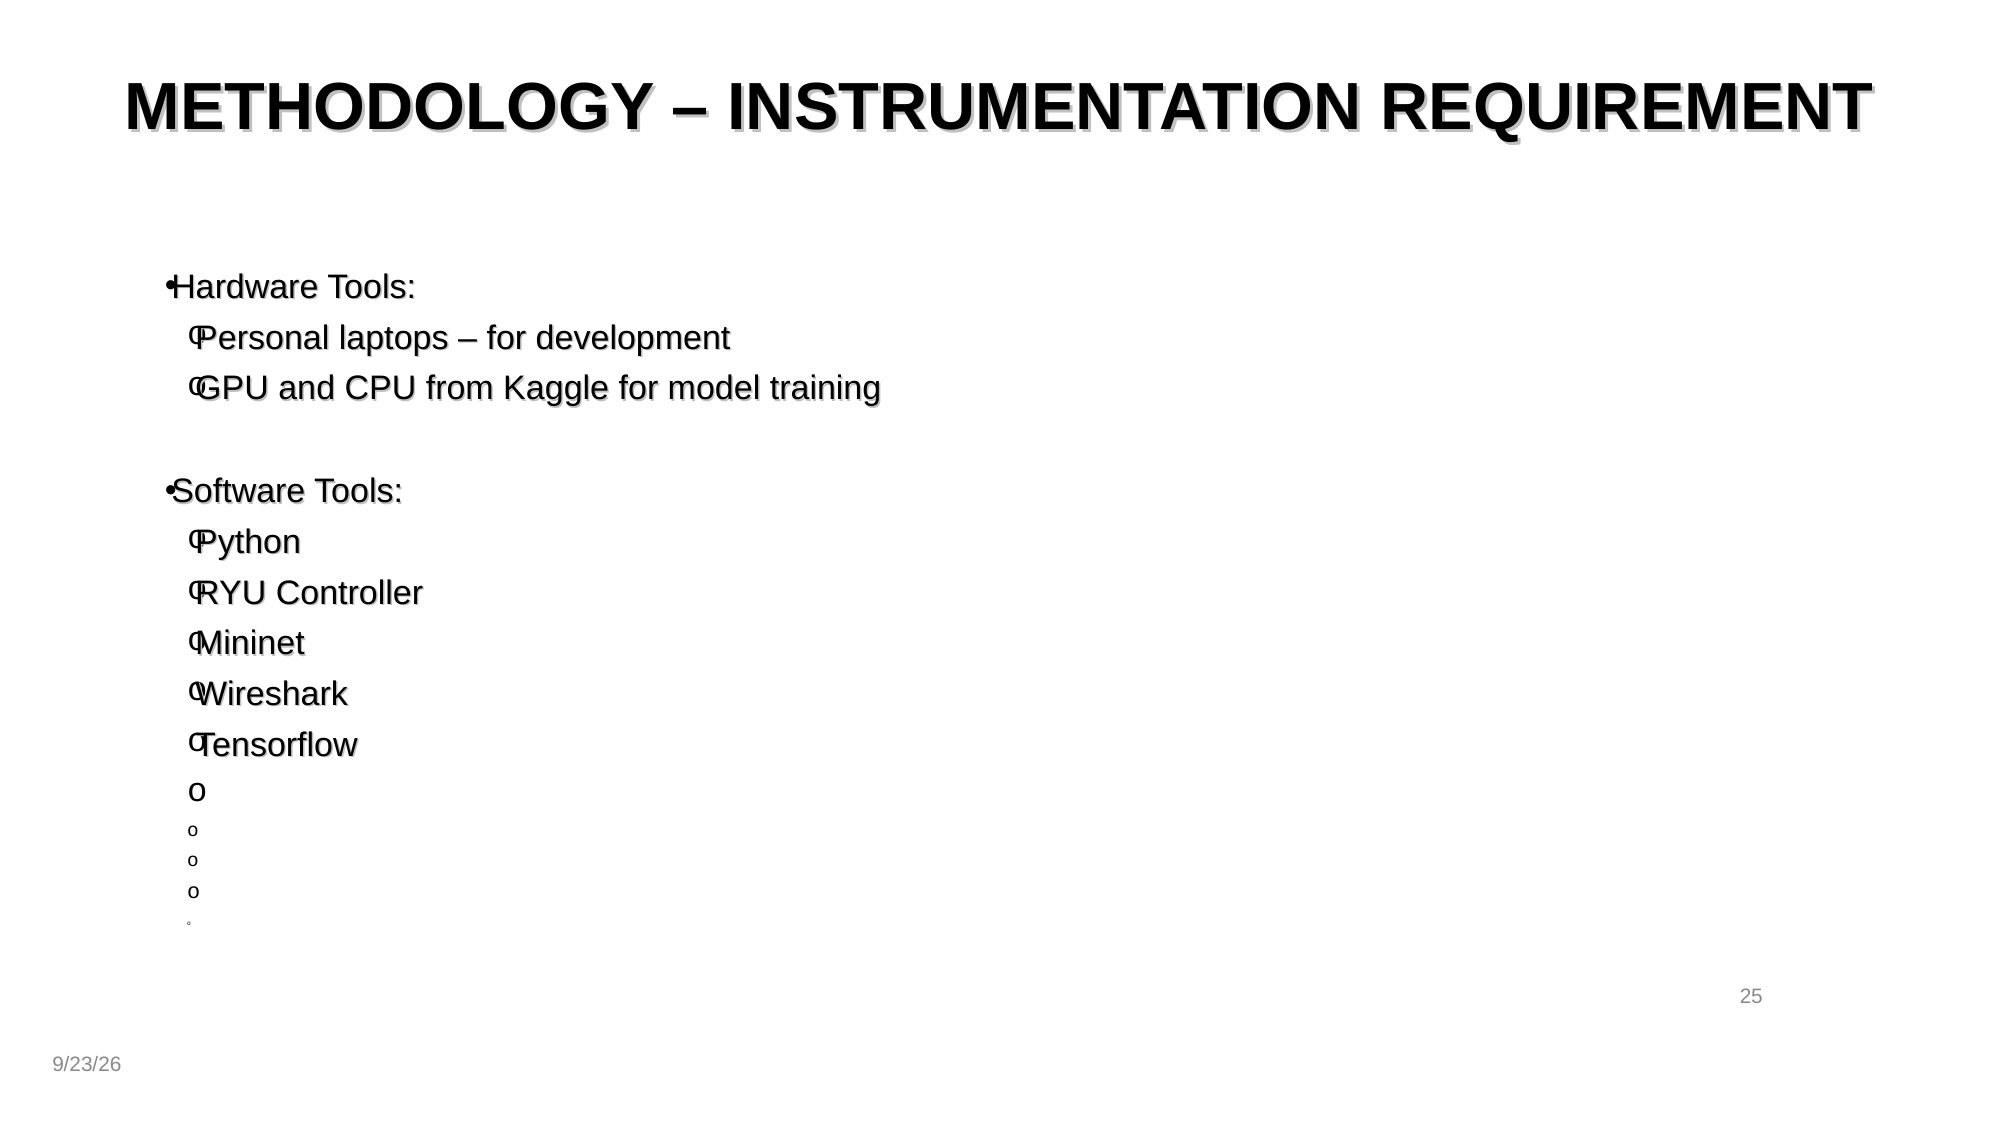

# Methodology – Instrumentation Requirement
Hardware Tools:
Personal laptops – for development
GPU and CPU from Kaggle for model training
Software Tools:
Python
RYU Controller
Mininet
Wireshark
Tensorflow